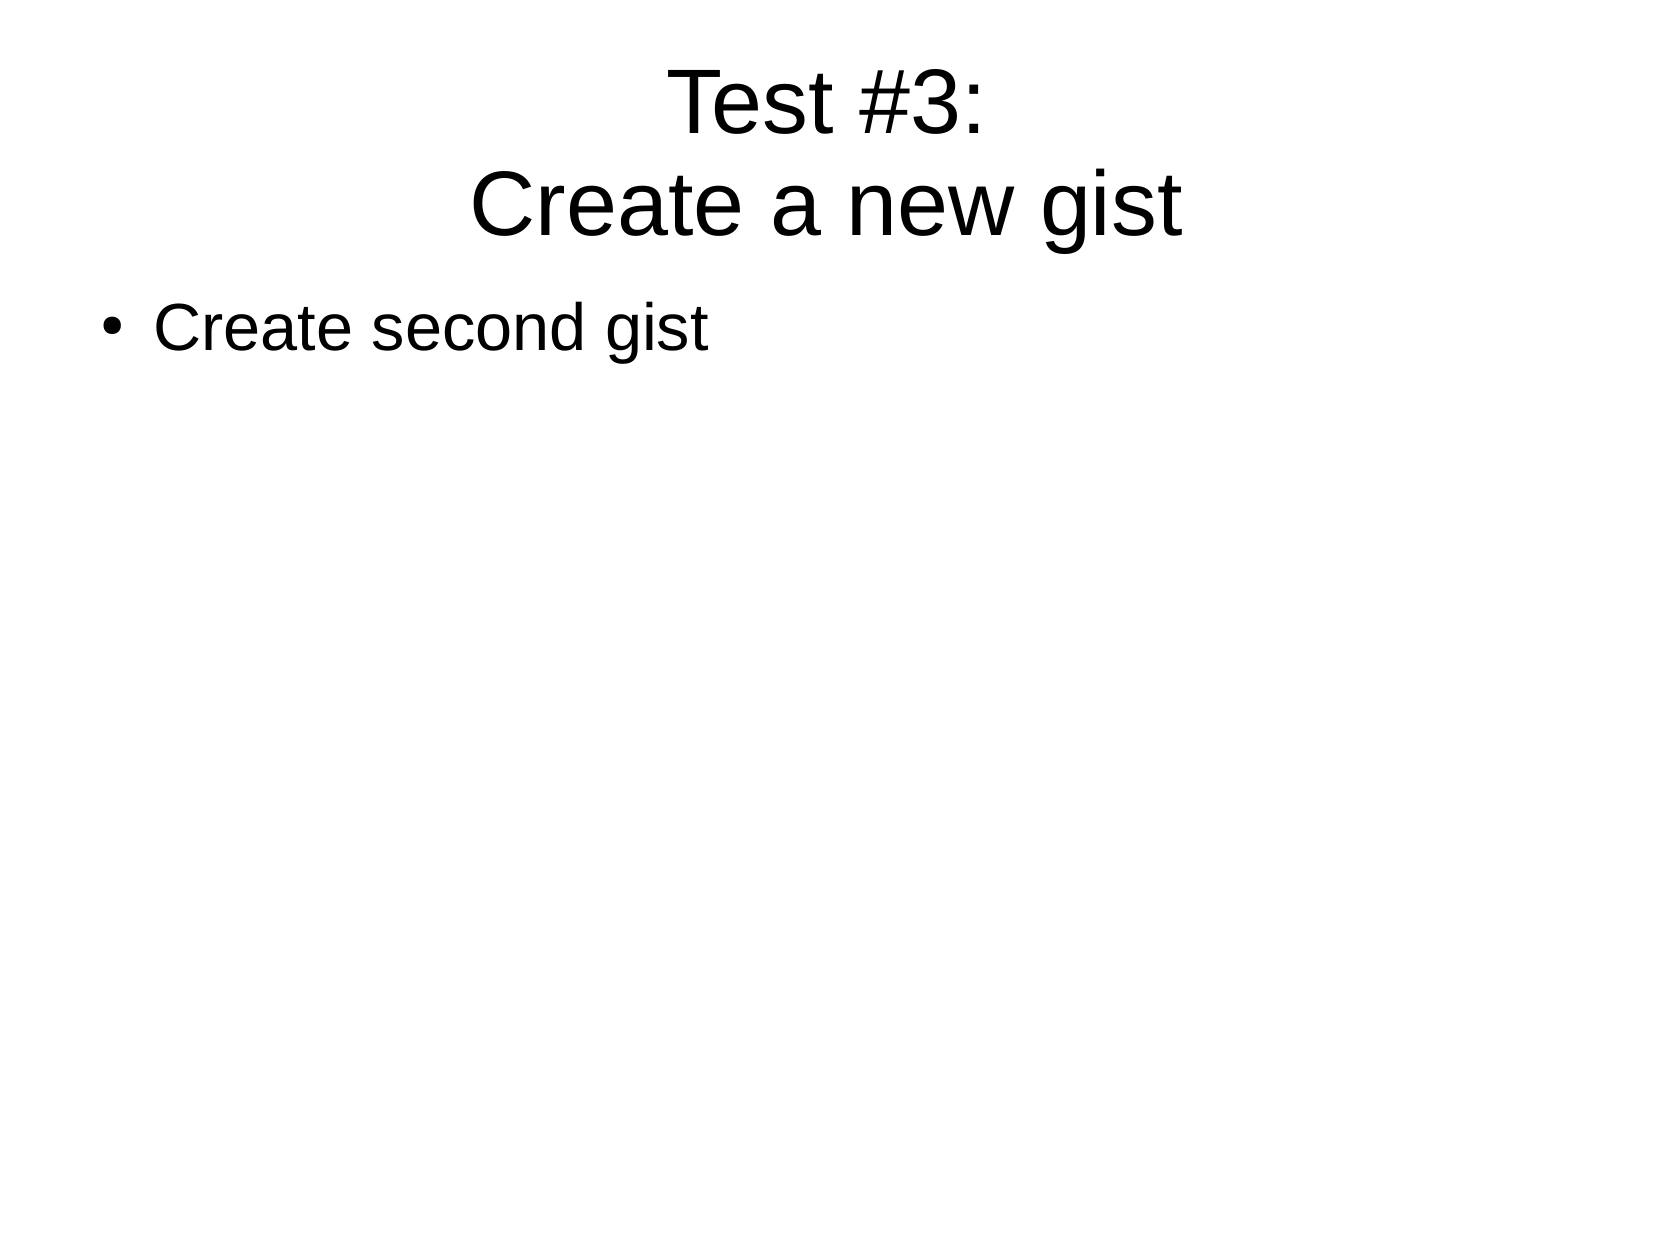

# Test #3: Create a new gist
Create second gist